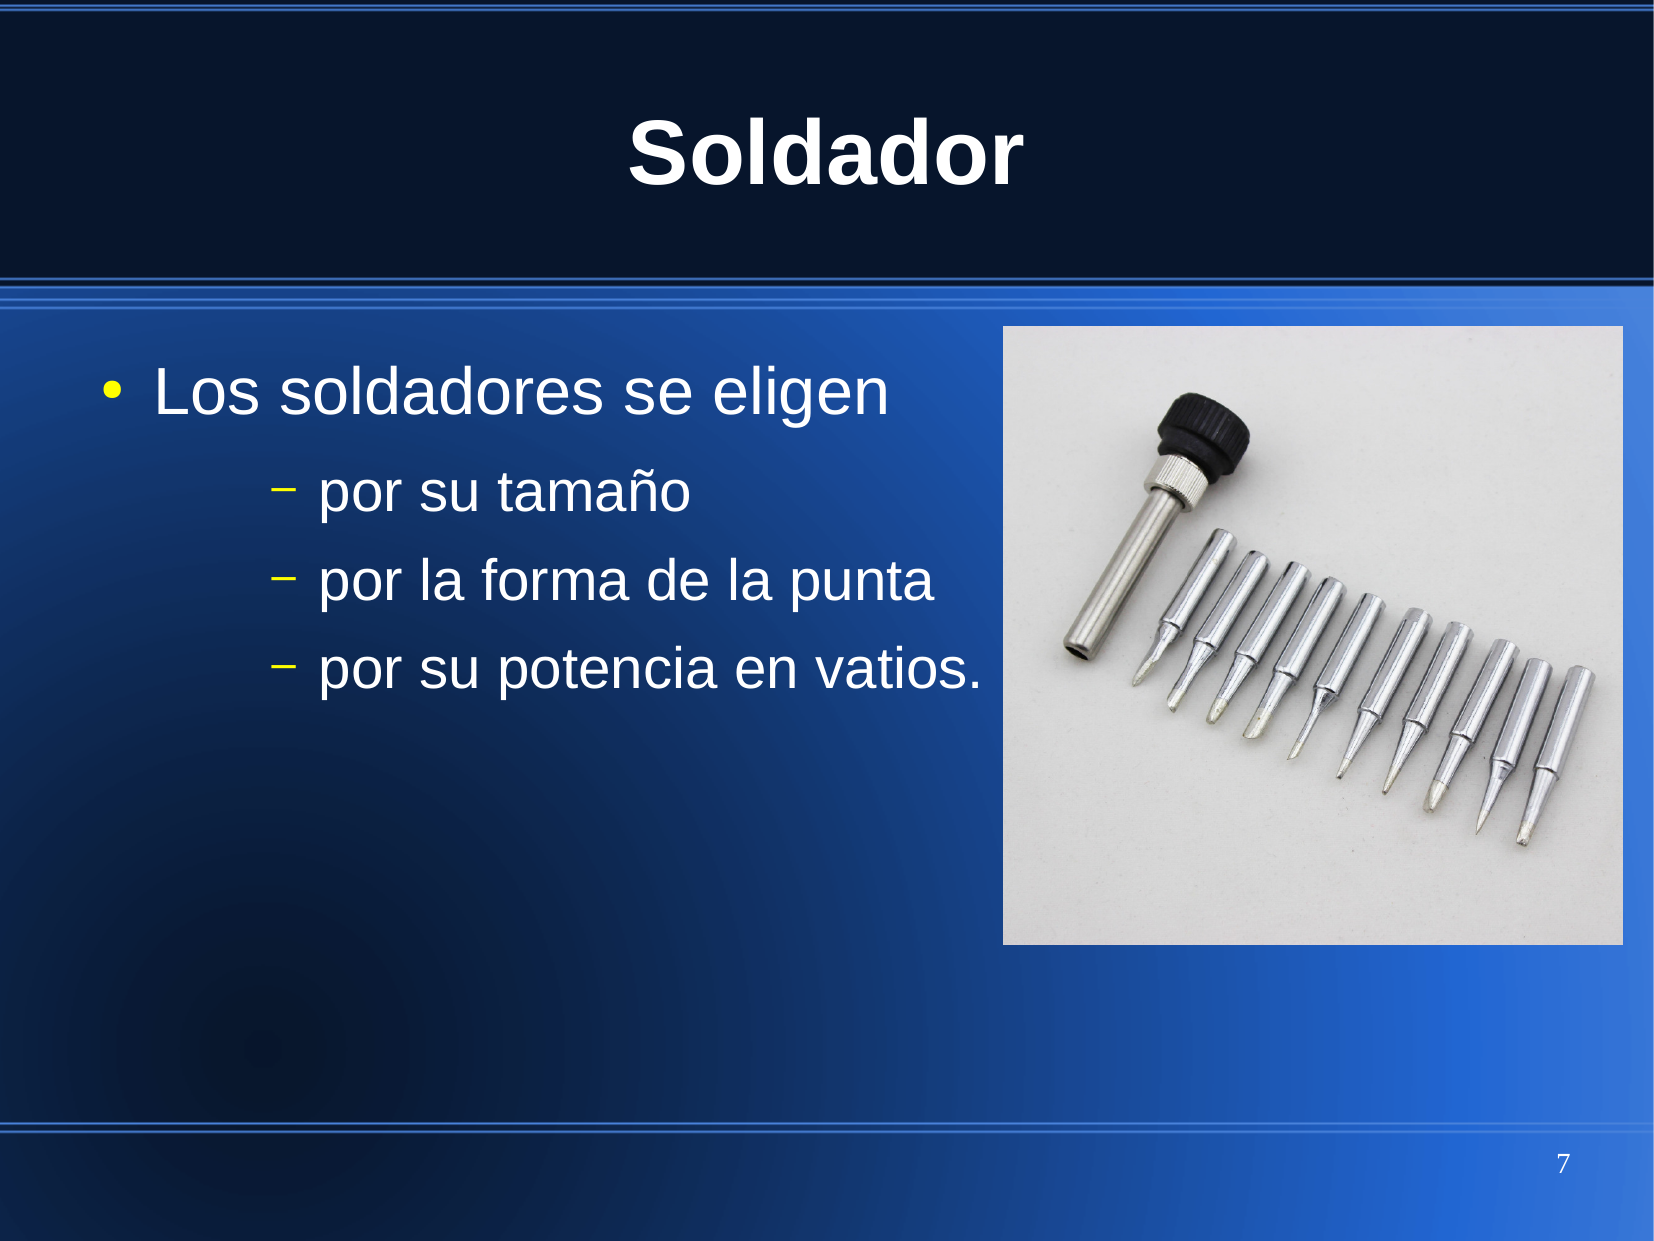

# Soldador
Los soldadores se eligen
por su tamaño
por la forma de la punta
por su potencia en vatios.
7